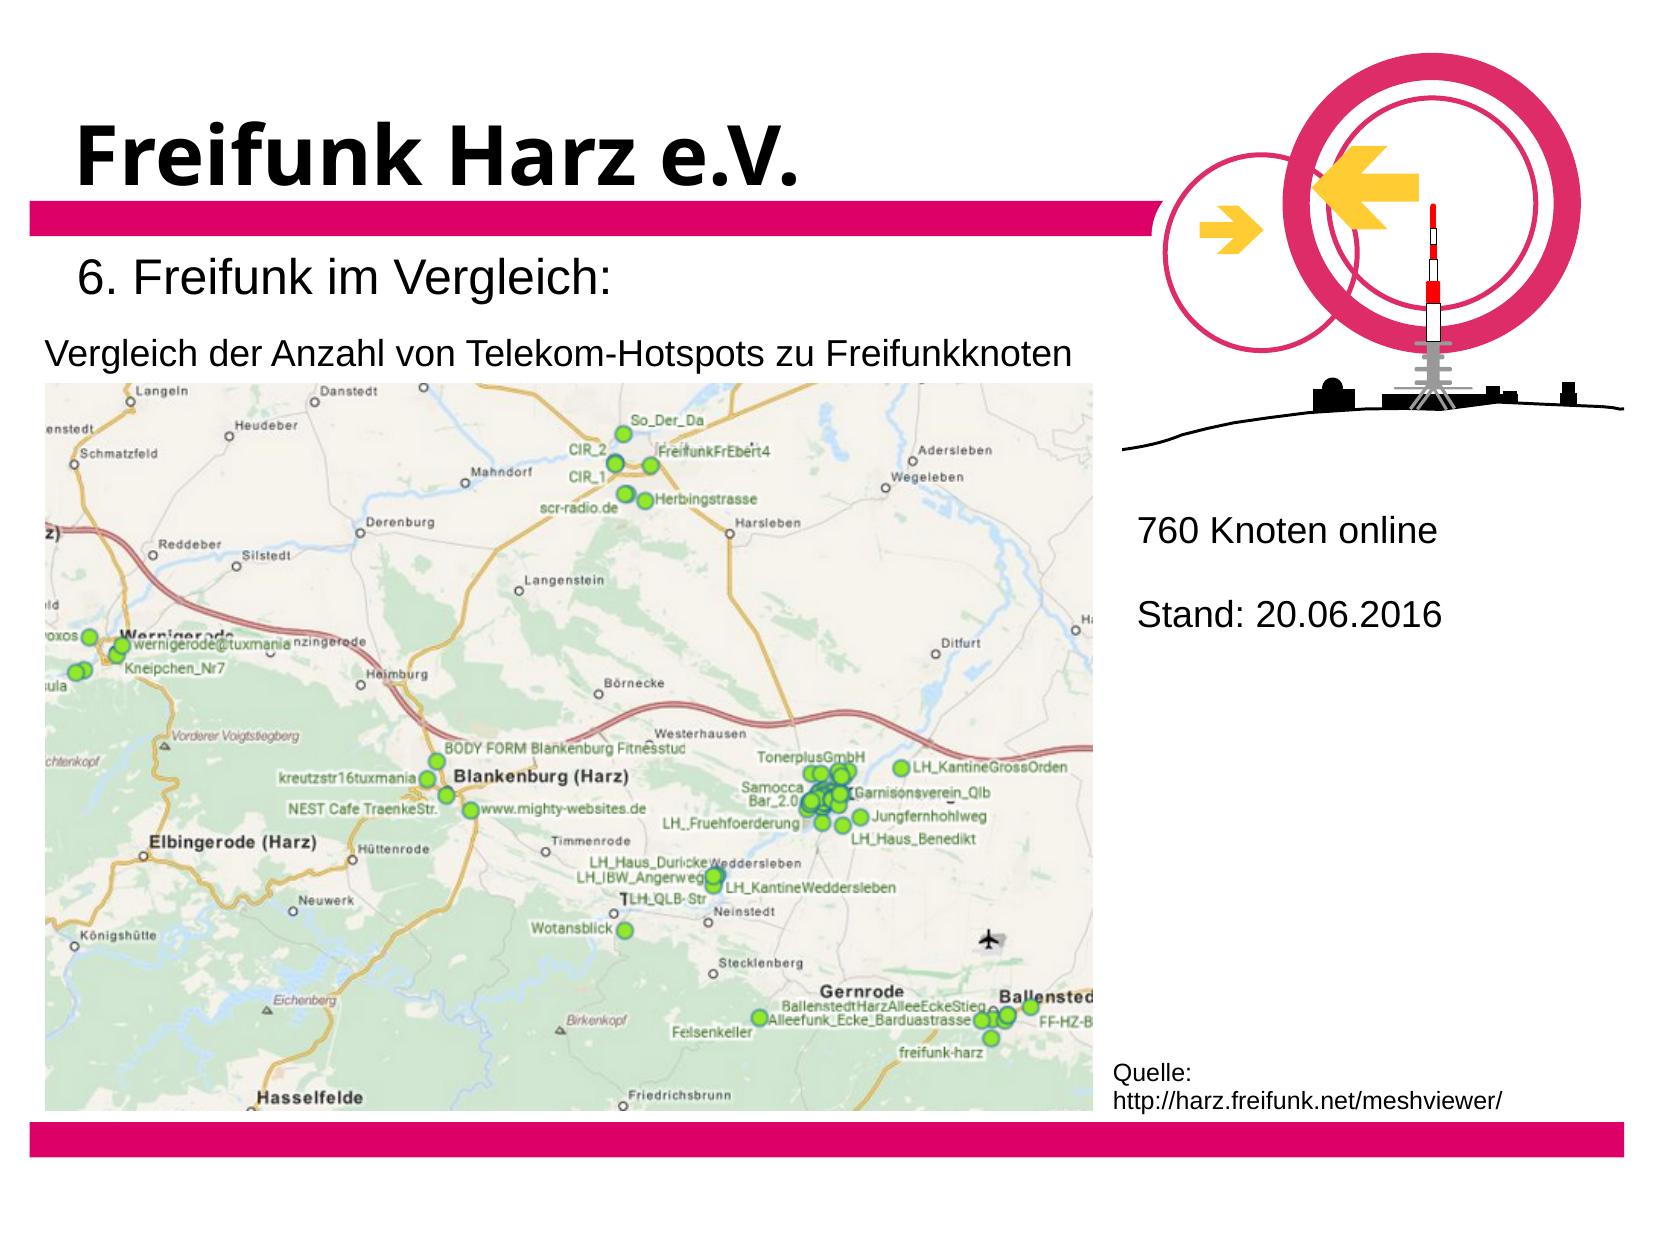

# 6. Freifunk im Vergleich:
Vergleich der Anzahl von Telekom-Hotspots zu Freifunkknoten
760 Knoten online
Stand: 20.06.2016
Quelle:
http://harz.freifunk.net/meshviewer/